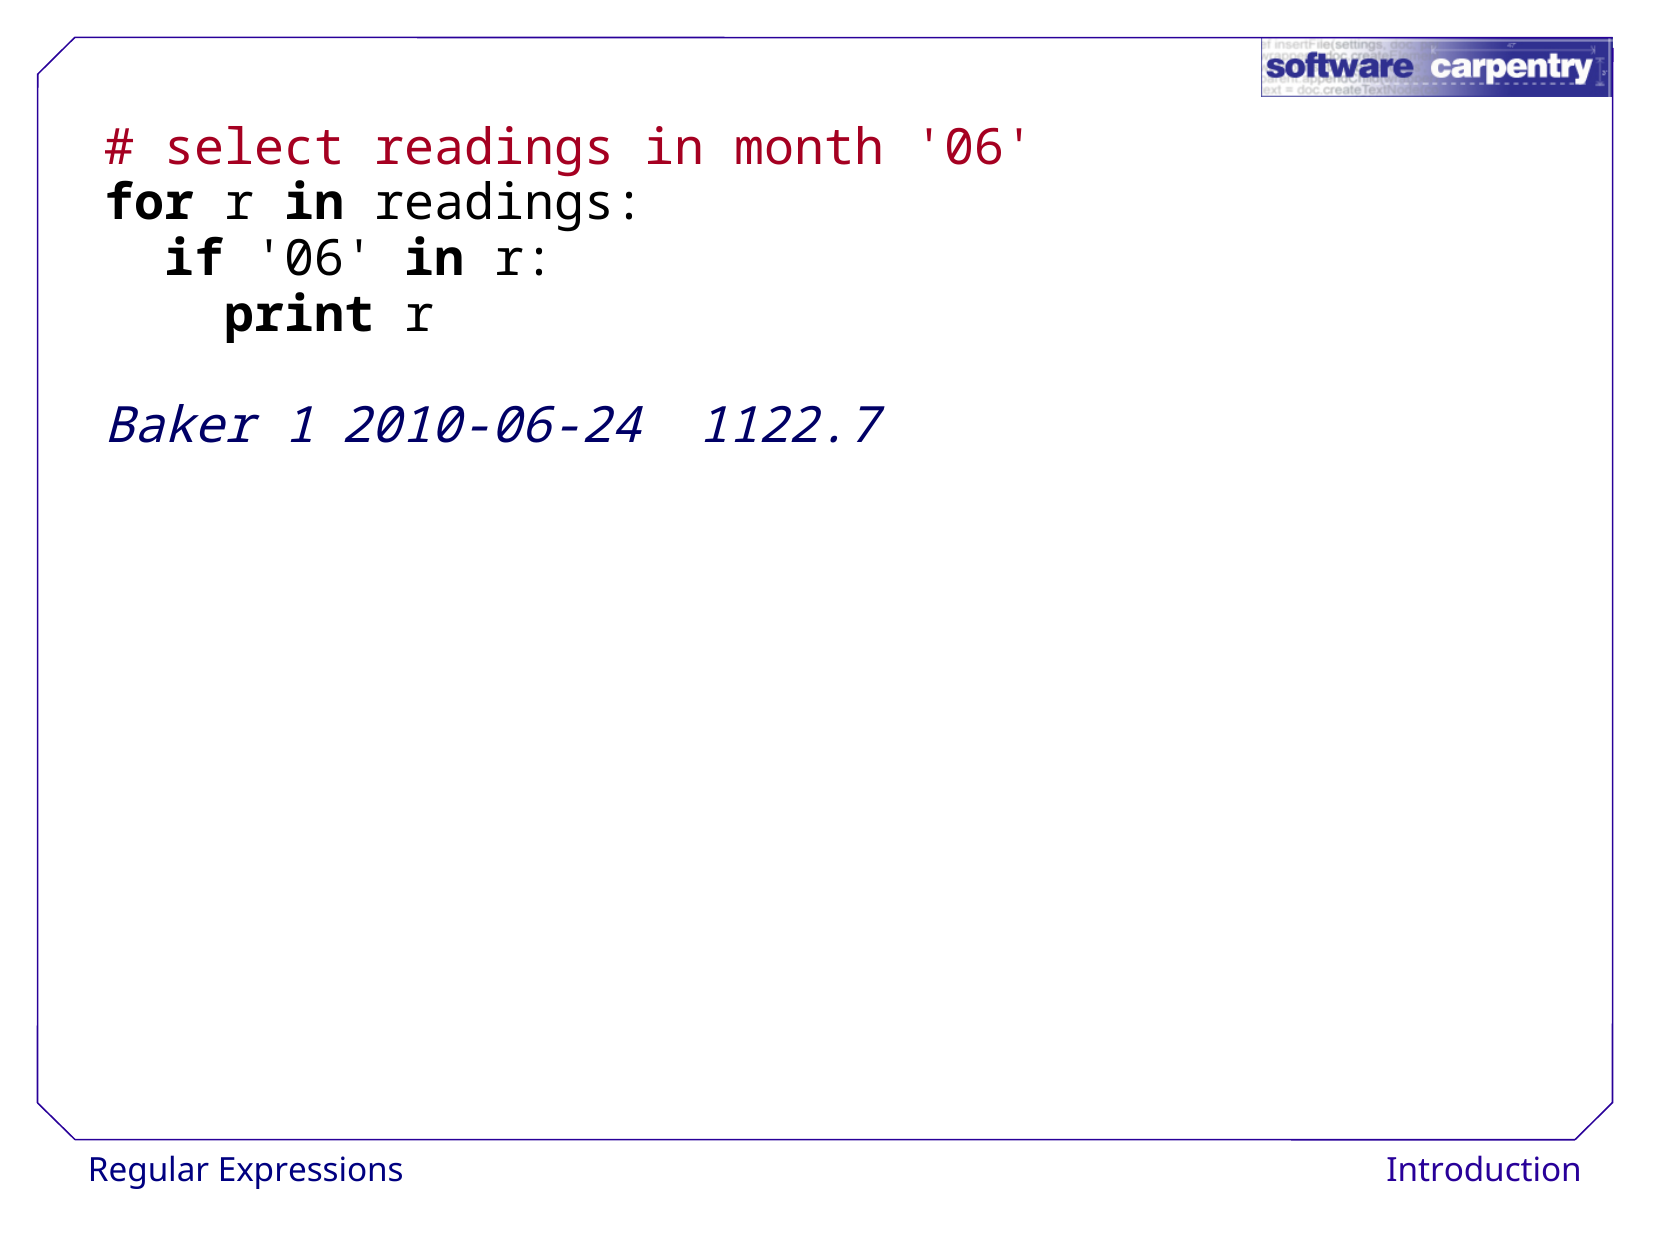

# select readings in month '06'
for r in readings:
 if '06' in r:
 print r
Baker 1	2010-06-24	1122.7